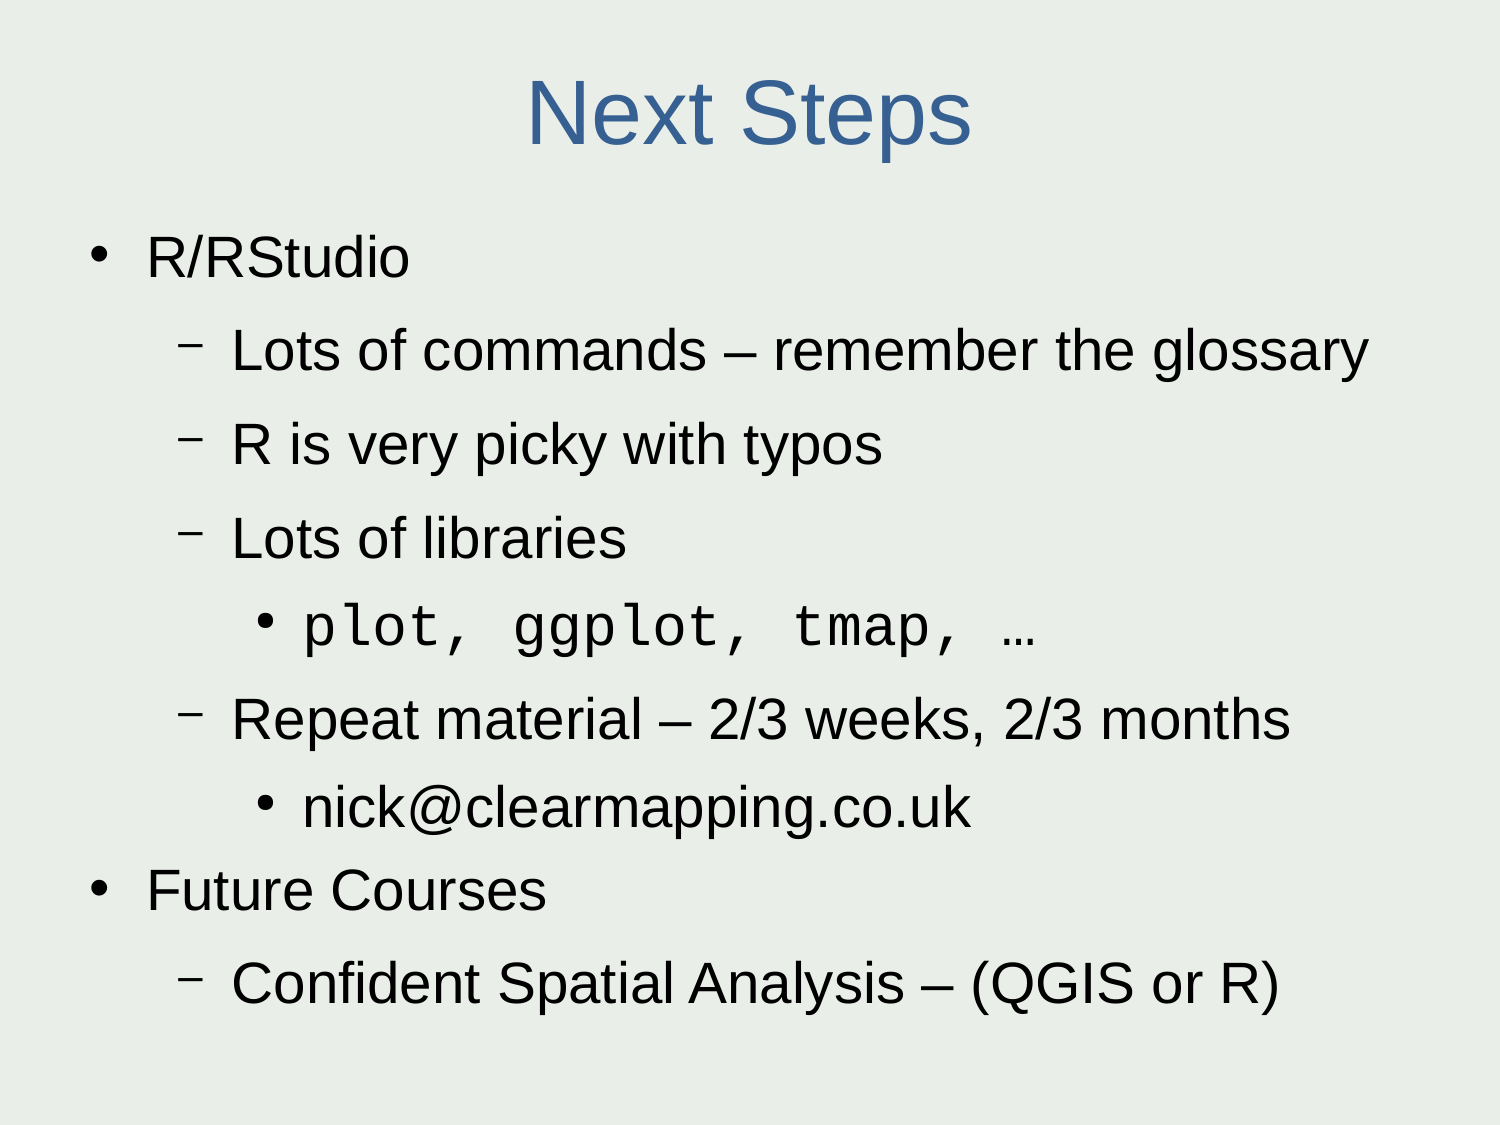

# Next Steps
R/RStudio
Lots of commands – remember the glossary
R is very picky with typos
Lots of libraries
plot, ggplot, tmap, …
Repeat material – 2/3 weeks, 2/3 months
nick@clearmapping.co.uk
Future Courses
Confident Spatial Analysis – (QGIS or R)